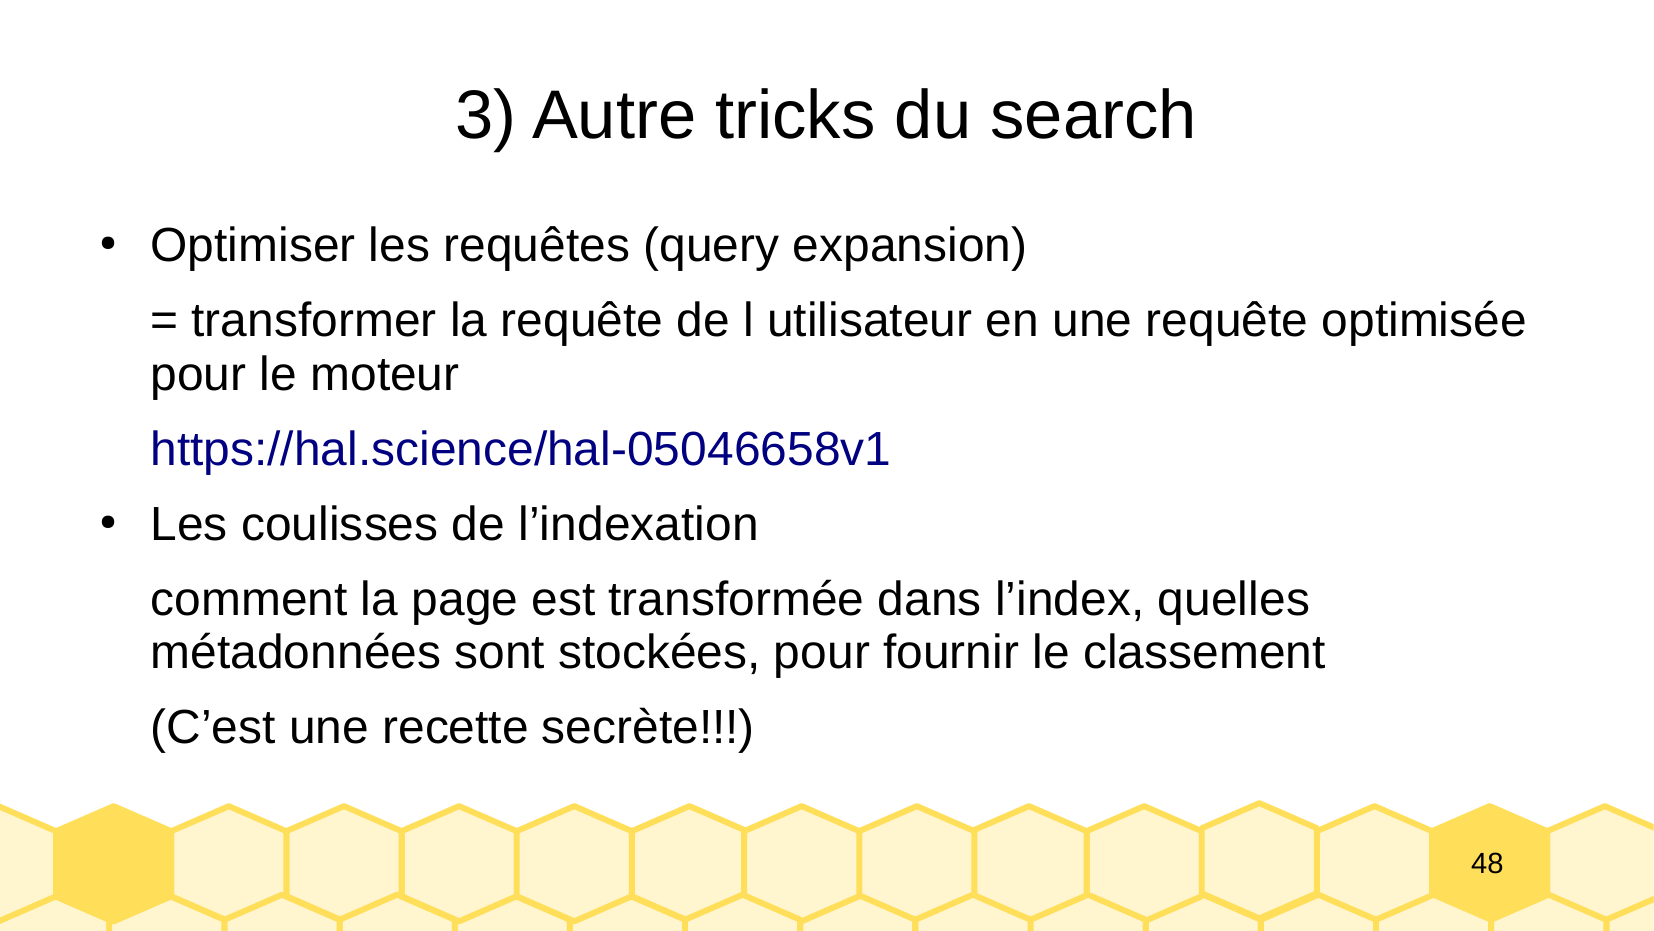

# 3) Autre tricks du search
Optimiser les requêtes (query expansion)
= transformer la requête de l utilisateur en une requête optimisée pour le moteur
https://hal.science/hal-05046658v1
Les coulisses de l’indexation
comment la page est transformée dans l’index, quelles métadonnées sont stockées, pour fournir le classement
(C’est une recette secrète!!!)